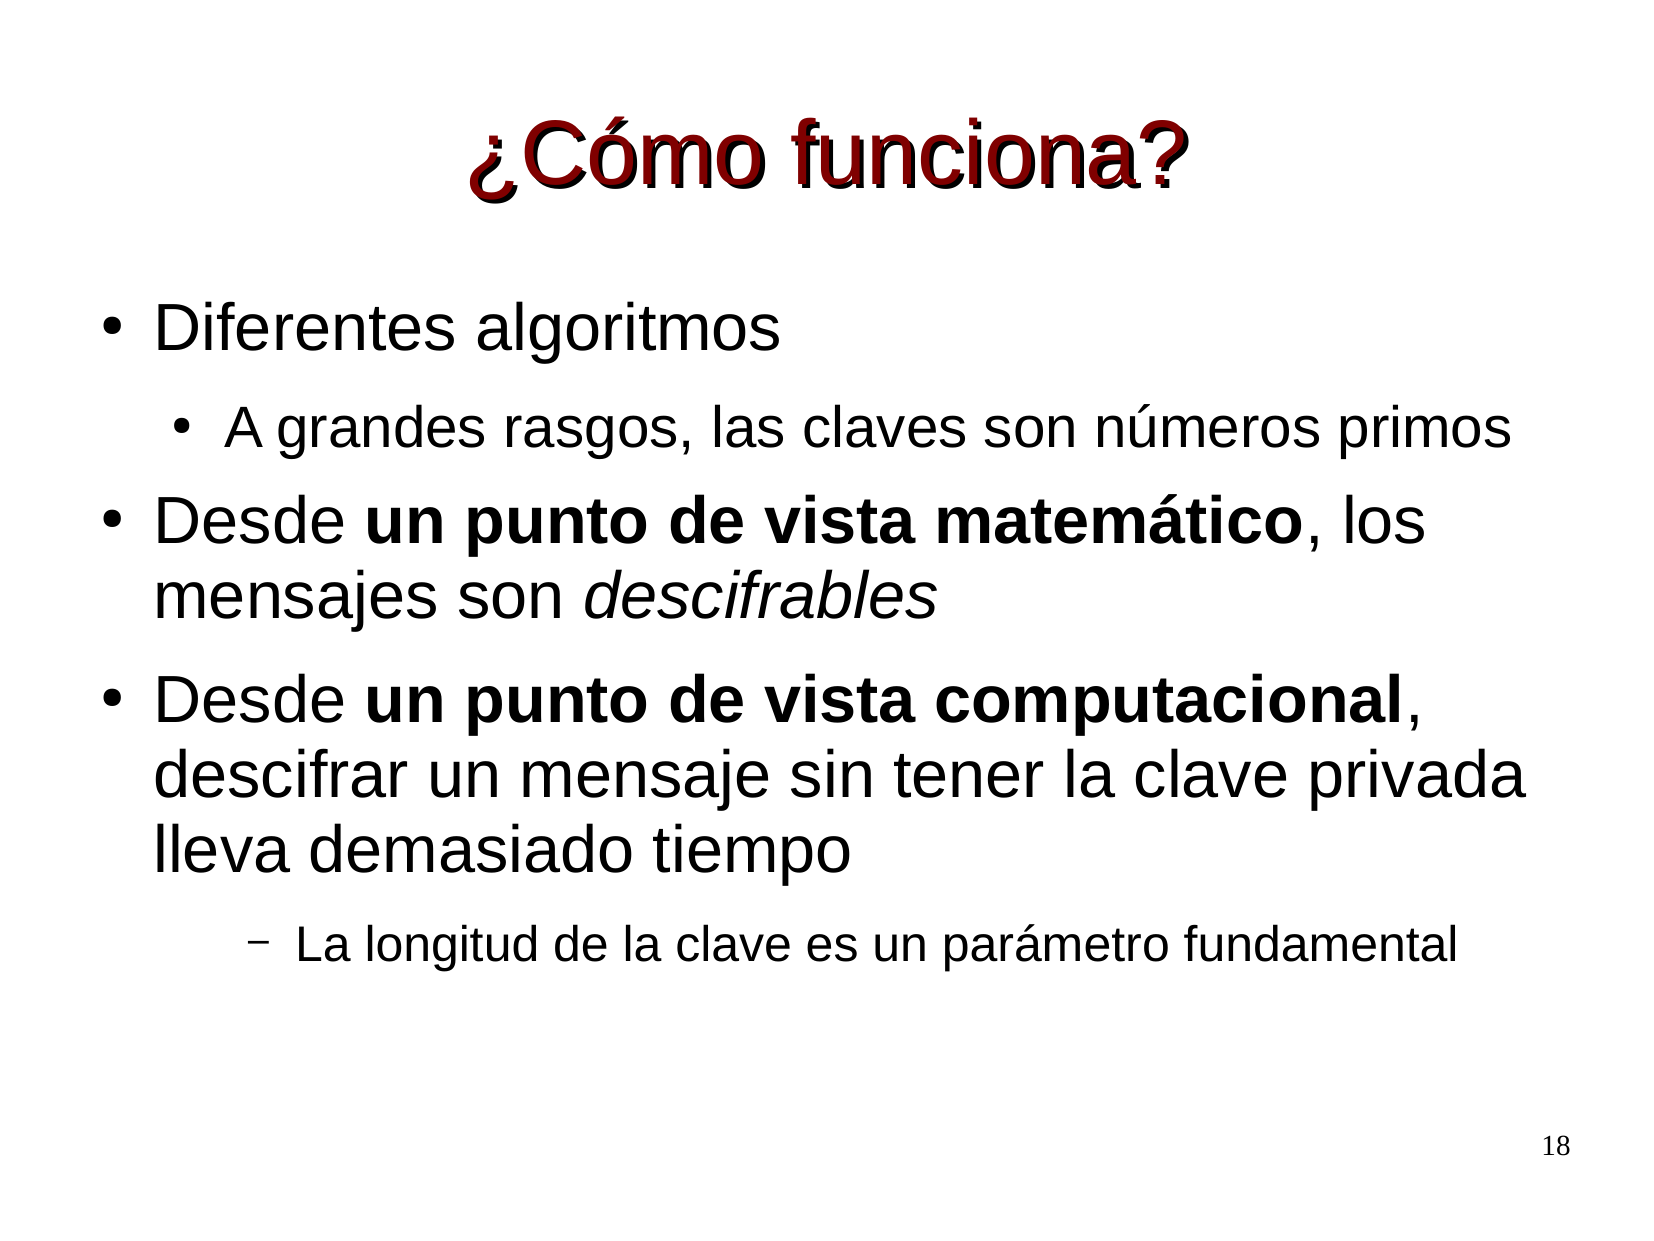

# ¿Cómo funciona?
Diferentes algoritmos
A grandes rasgos, las claves son números primos
Desde un punto de vista matemático, los mensajes son descifrables
Desde un punto de vista computacional, descifrar un mensaje sin tener la clave privada lleva demasiado tiempo
La longitud de la clave es un parámetro fundamental
18